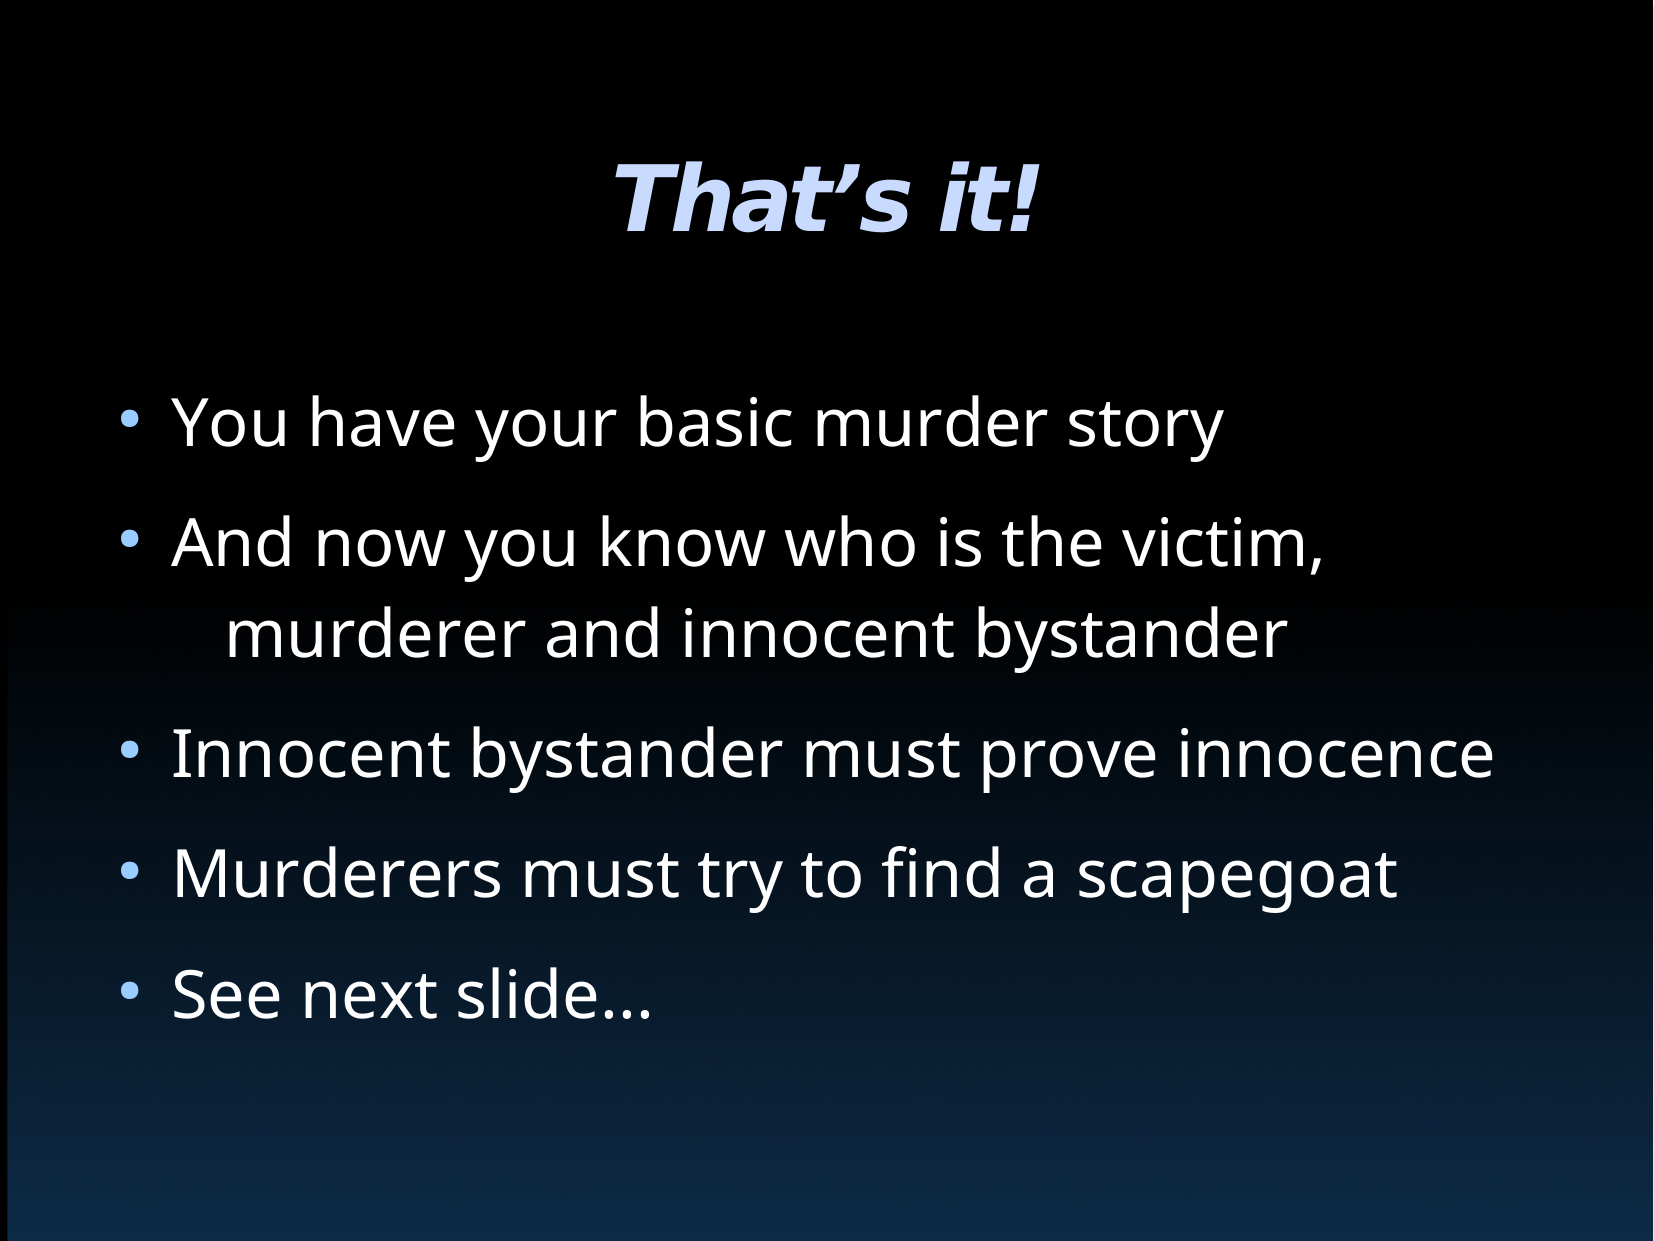

# That’s it!
You have your basic murder story
And now you know who is the victim, murderer and innocent bystander
Innocent bystander must prove innocence
Murderers must try to find a scapegoat
See next slide...